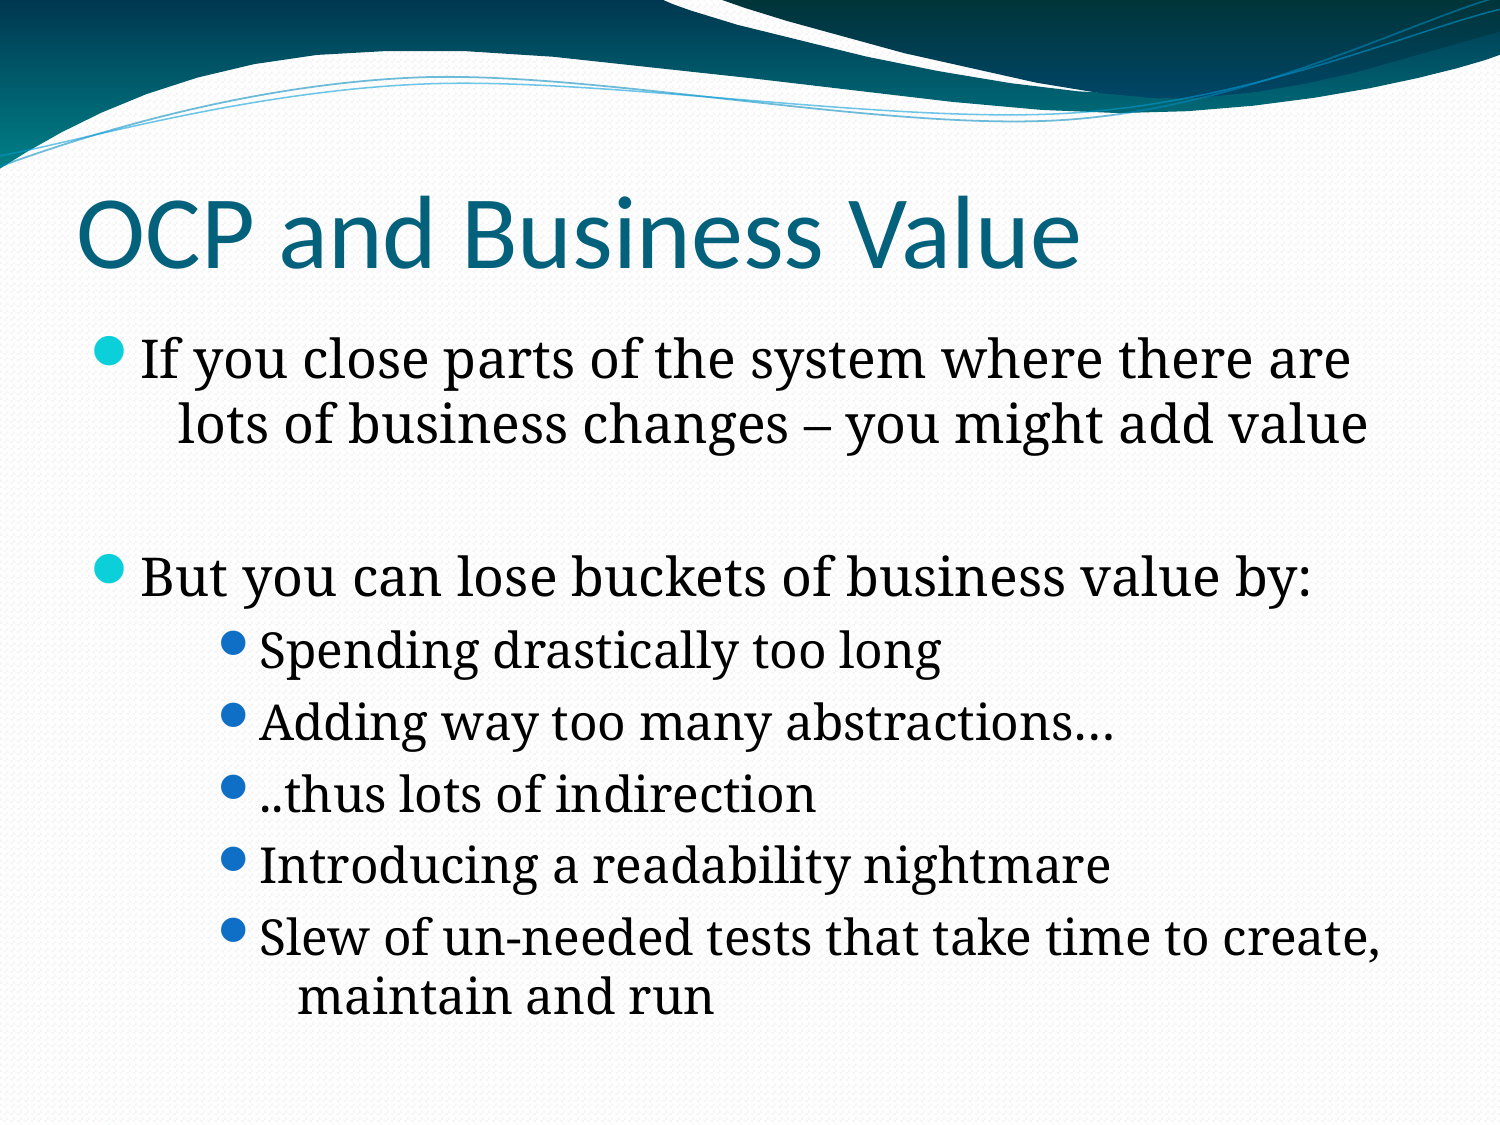

# OCP and Business Value
If you close parts of the system where there are lots of business changes – you might add value
But you can lose buckets of business value by:
Spending drastically too long
Adding way too many abstractions…
..thus lots of indirection
Introducing a readability nightmare
Slew of un-needed tests that take time to create, maintain and run